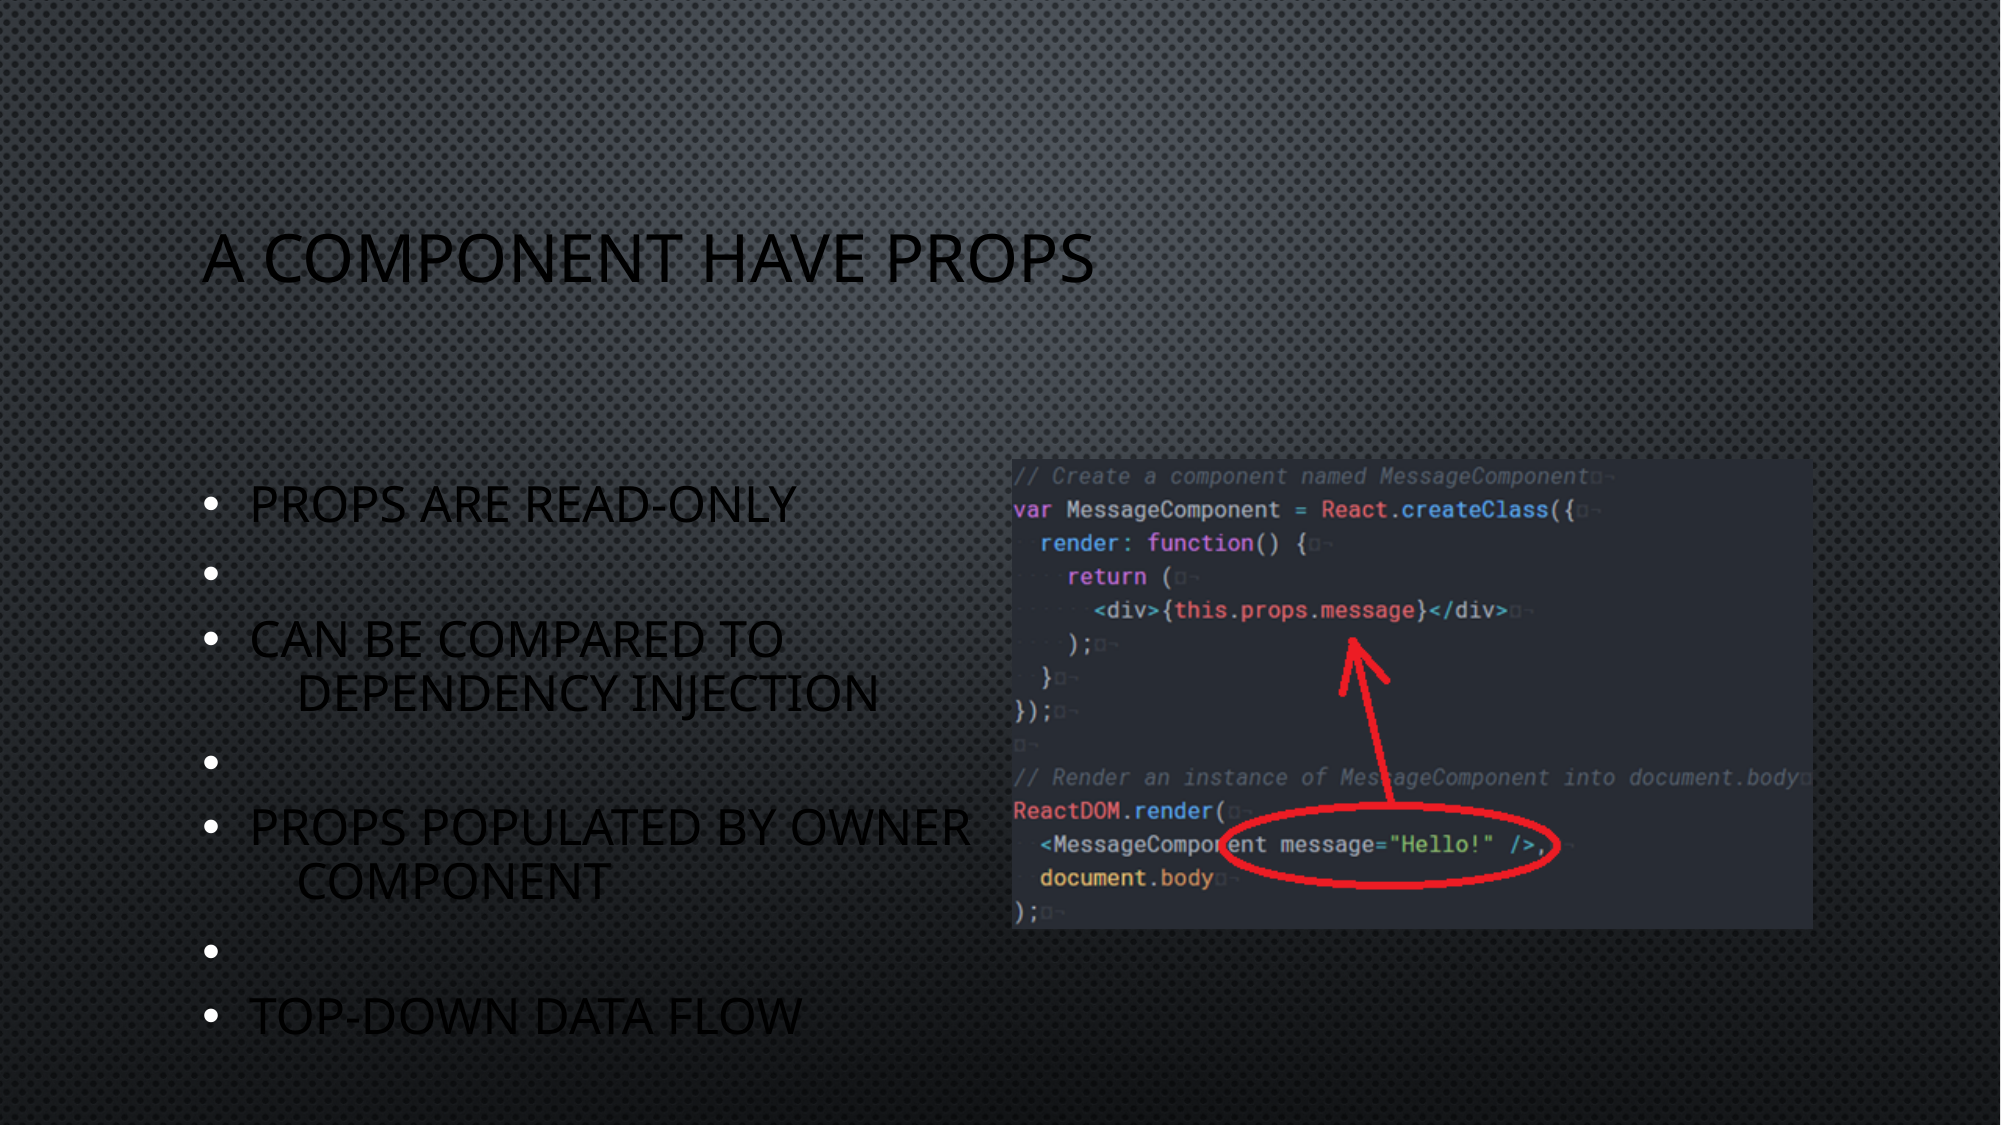

# A component have props
Props are read-only
Can be compared to dependency injection
Props populated by Owner Component
Top-Down data flow